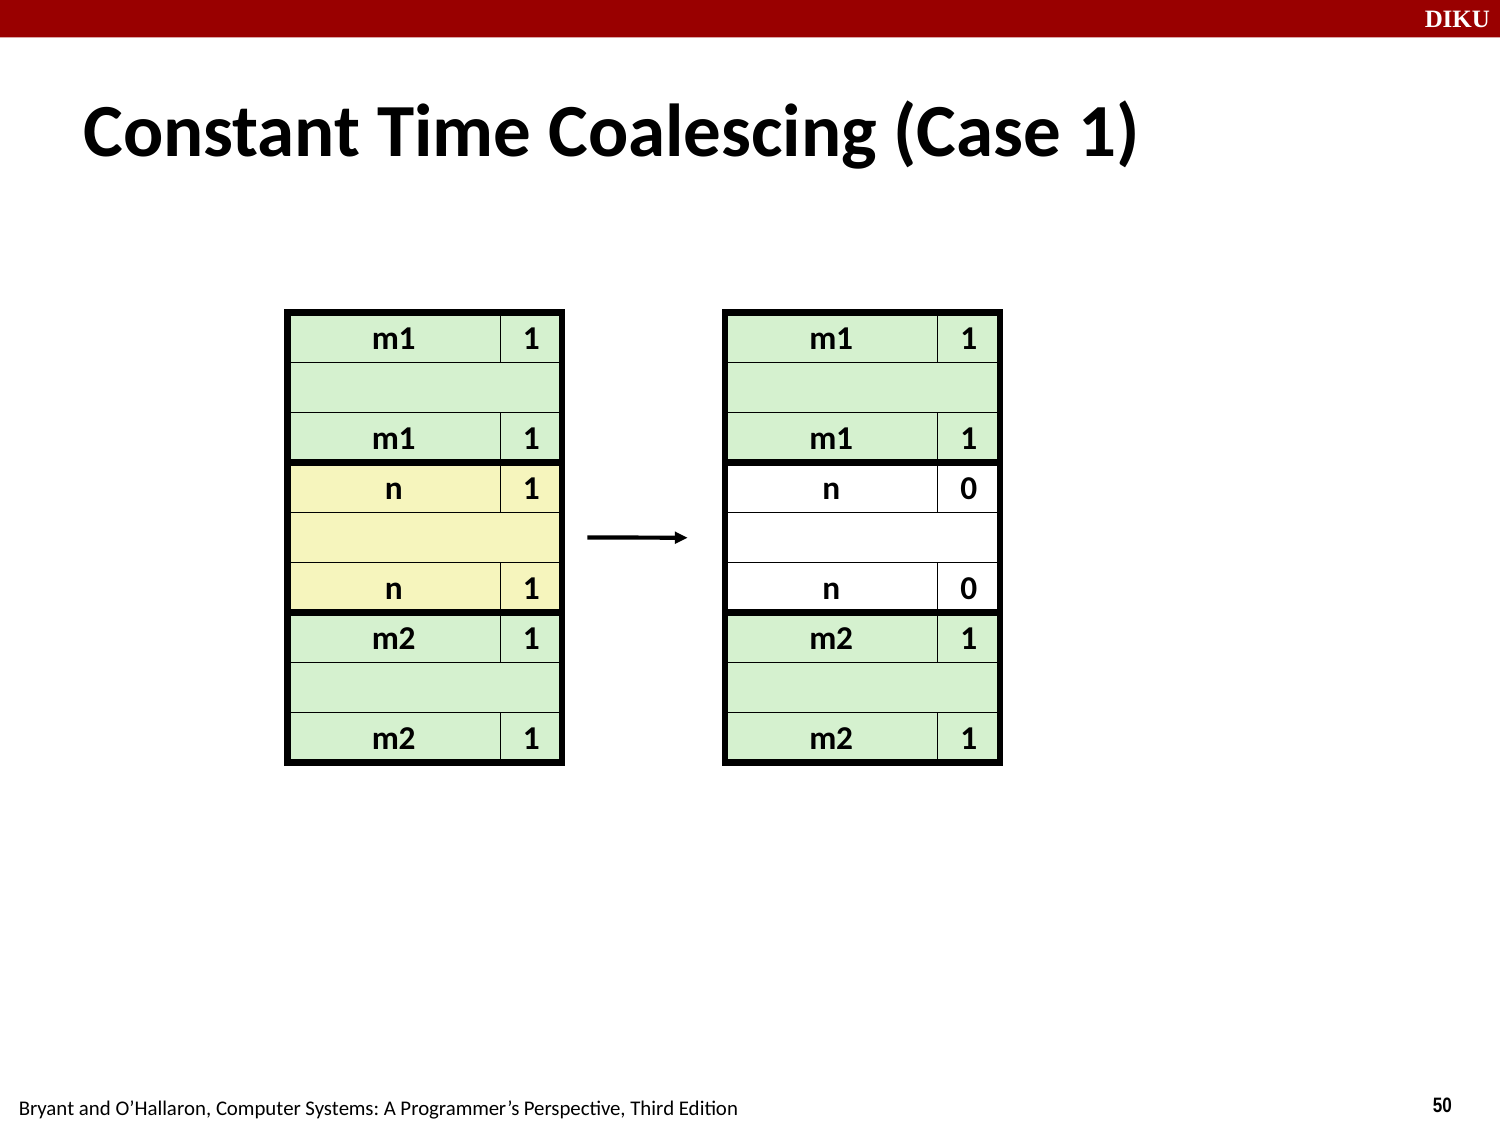

Constant Time Coalescing (Case 1)
m1
1
m1
1
m1
1
m1
1
n
1
n
0
n
1
n
0
m2
1
m2
1
m2
1
m2
1